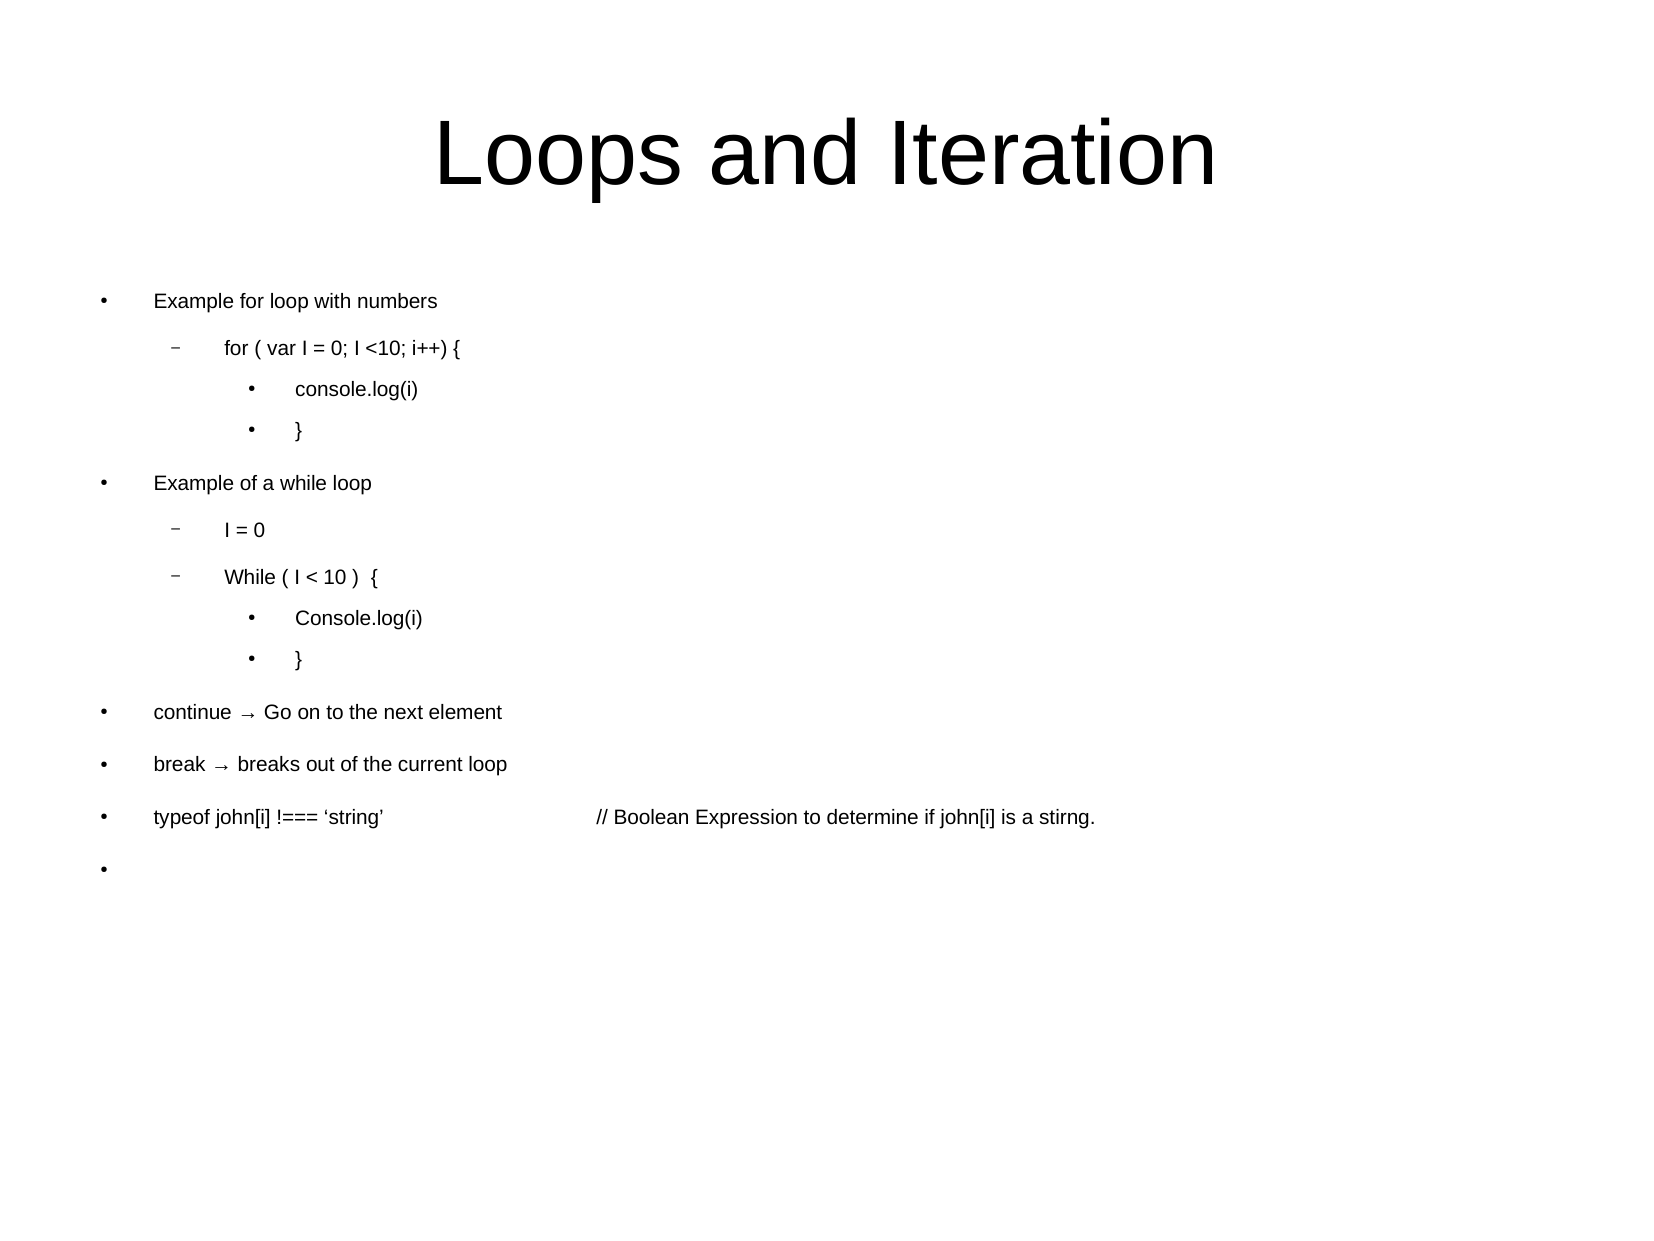

# Loops and Iteration
Example for loop with numbers
for ( var I = 0; I <10; i++) {
console.log(i)
}
Example of a while loop
I = 0
While ( I < 10 ) {
Console.log(i)
}
continue → Go on to the next element
break → breaks out of the current loop
typeof john[i] !=== ‘string’			// Boolean Expression to determine if john[i] is a stirng.